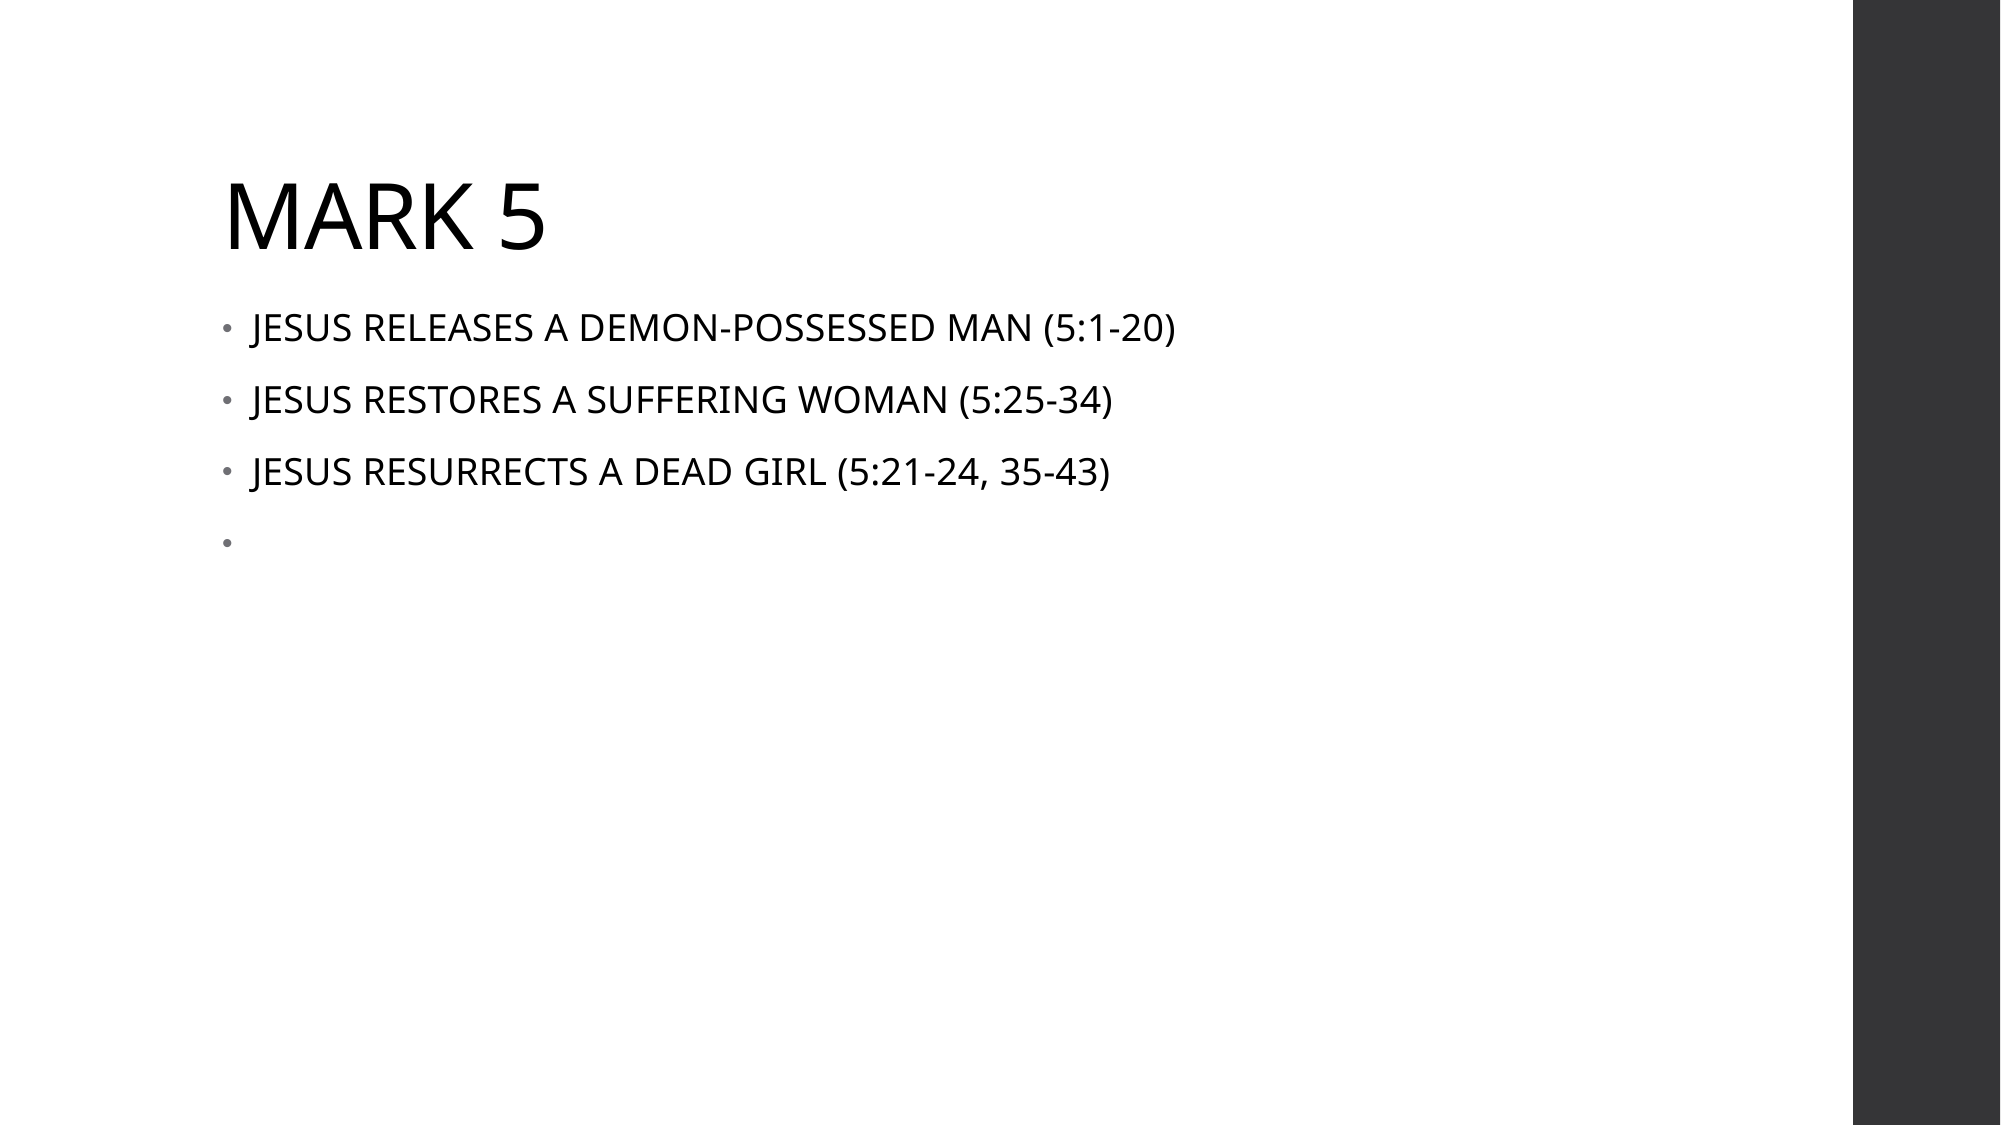

# MARK 5
JESUS RELEASES A DEMON-POSSESSED MAN (5:1-20)
JESUS RESTORES A SUFFERING WOMAN (5:25-34)
JESUS RESURRECTS A DEAD GIRL (5:21-24, 35-43)